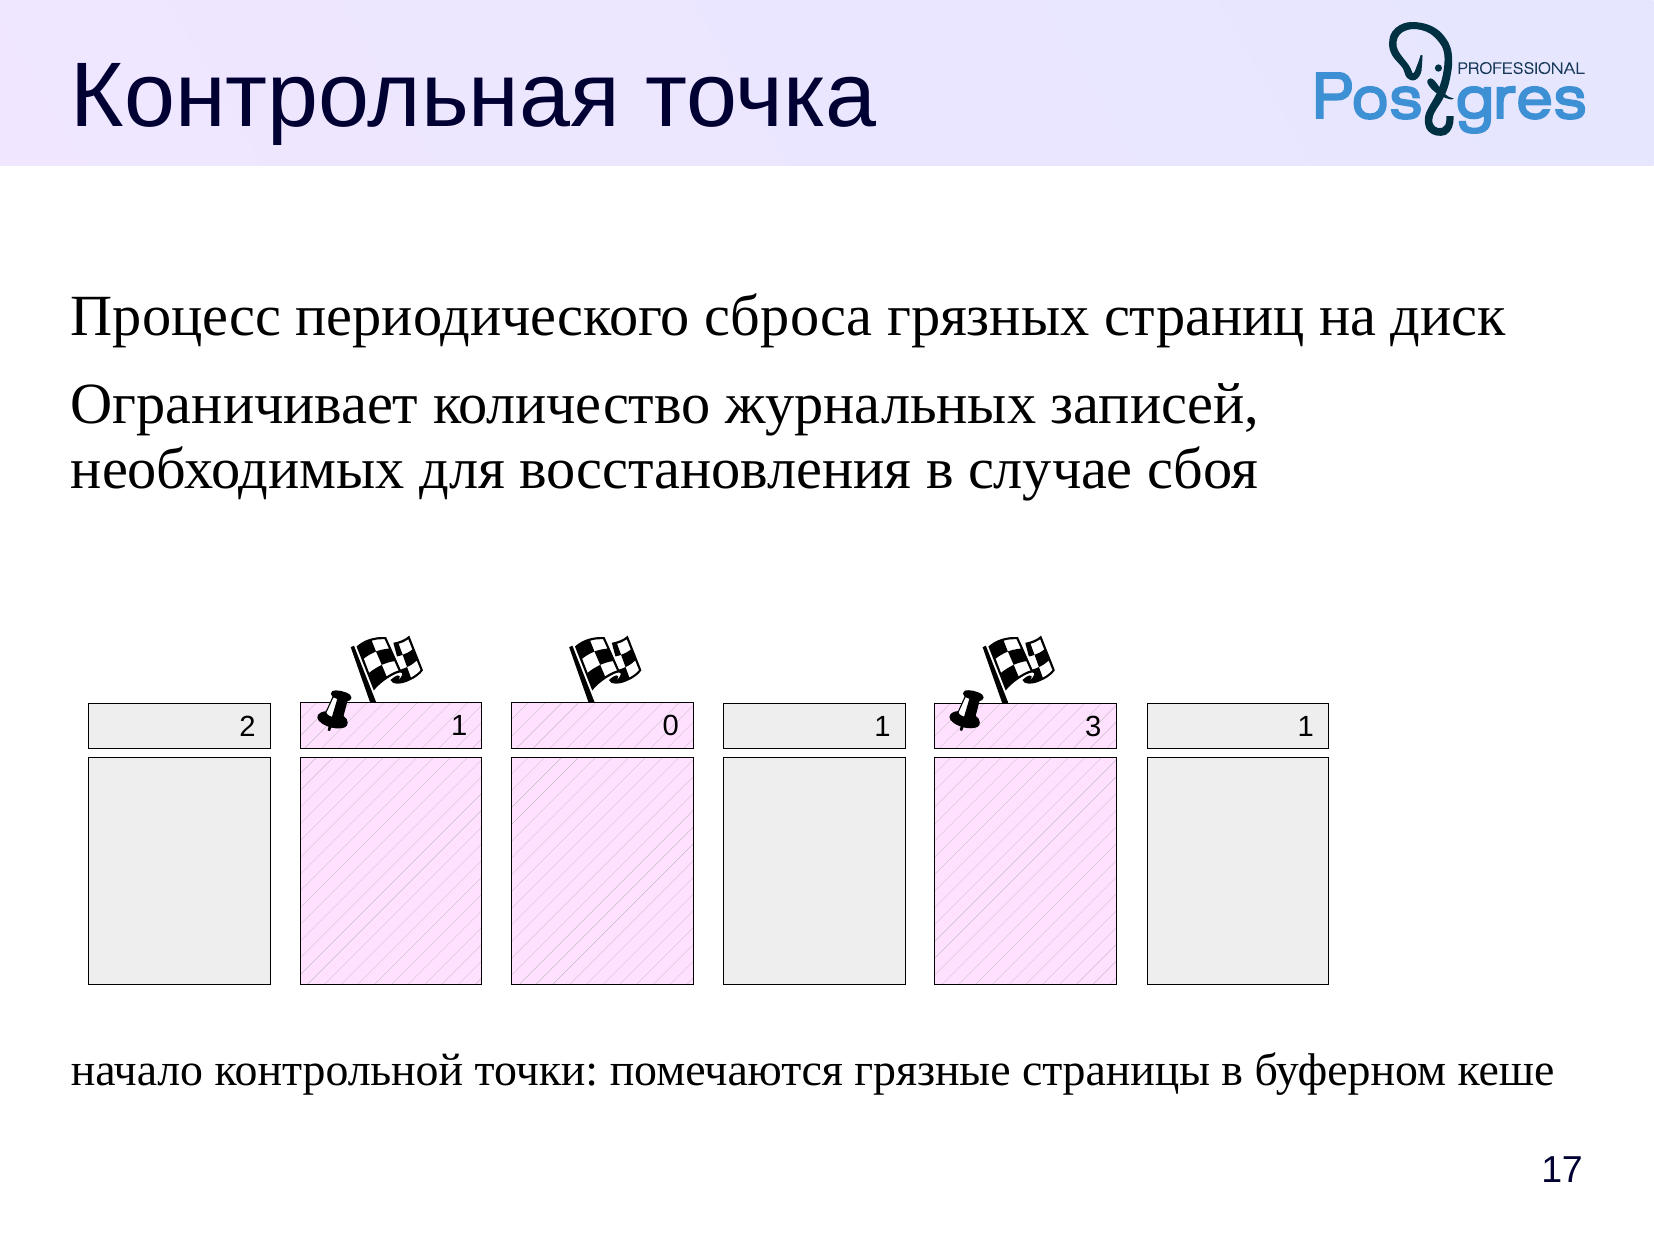

# Контрольная точка
Процесс периодического сброса грязных страниц на диск
Ограничивает количество журнальных записей,
необходимых для восстановления в случае сбоя
начало контрольной точки: помечаются грязные страницы в буферном кеше
1
0
3
2
1
1